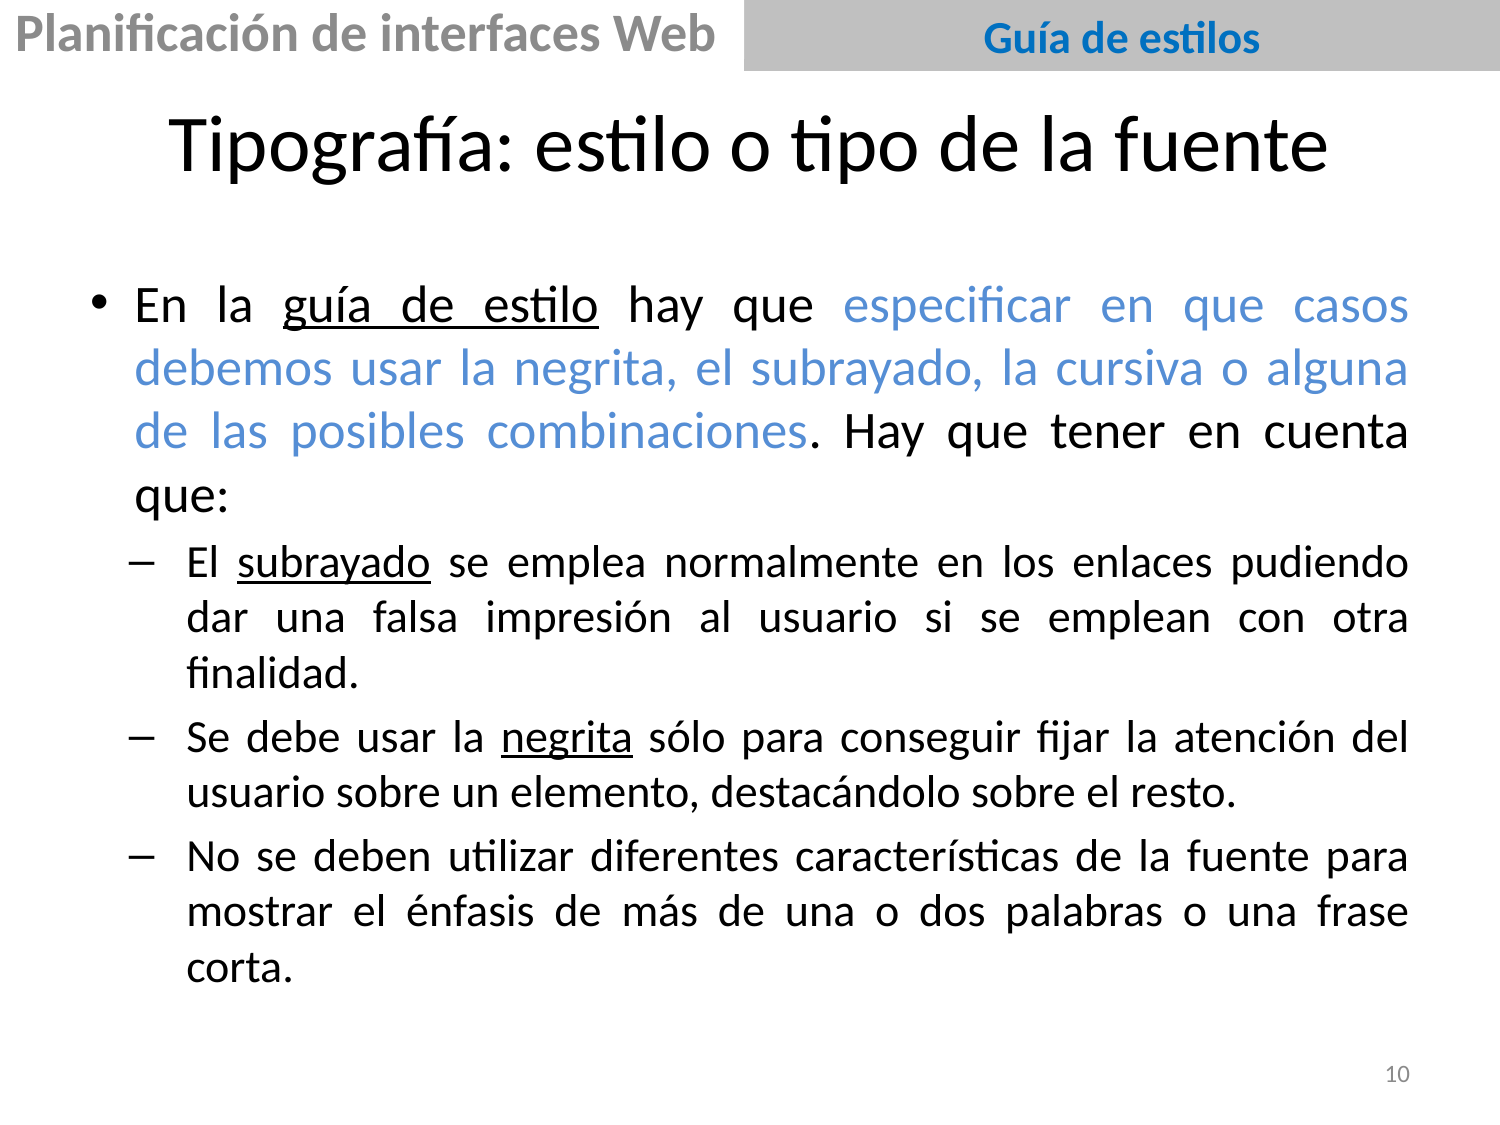

Planificación de interfaces Web
Guía de estilos
# Tipografía: estilo o tipo de la fuente
En la guía de estilo hay que especificar en que casos debemos usar la negrita, el subrayado, la cursiva o alguna de las posibles combinaciones. Hay que tener en cuenta que:
El subrayado se emplea normalmente en los enlaces pudiendo dar una falsa impresión al usuario si se emplean con otra finalidad.
Se debe usar la negrita sólo para conseguir fijar la atención del usuario sobre un elemento, destacándolo sobre el resto.
No se deben utilizar diferentes características de la fuente para mostrar el énfasis de más de una o dos palabras o una frase corta.